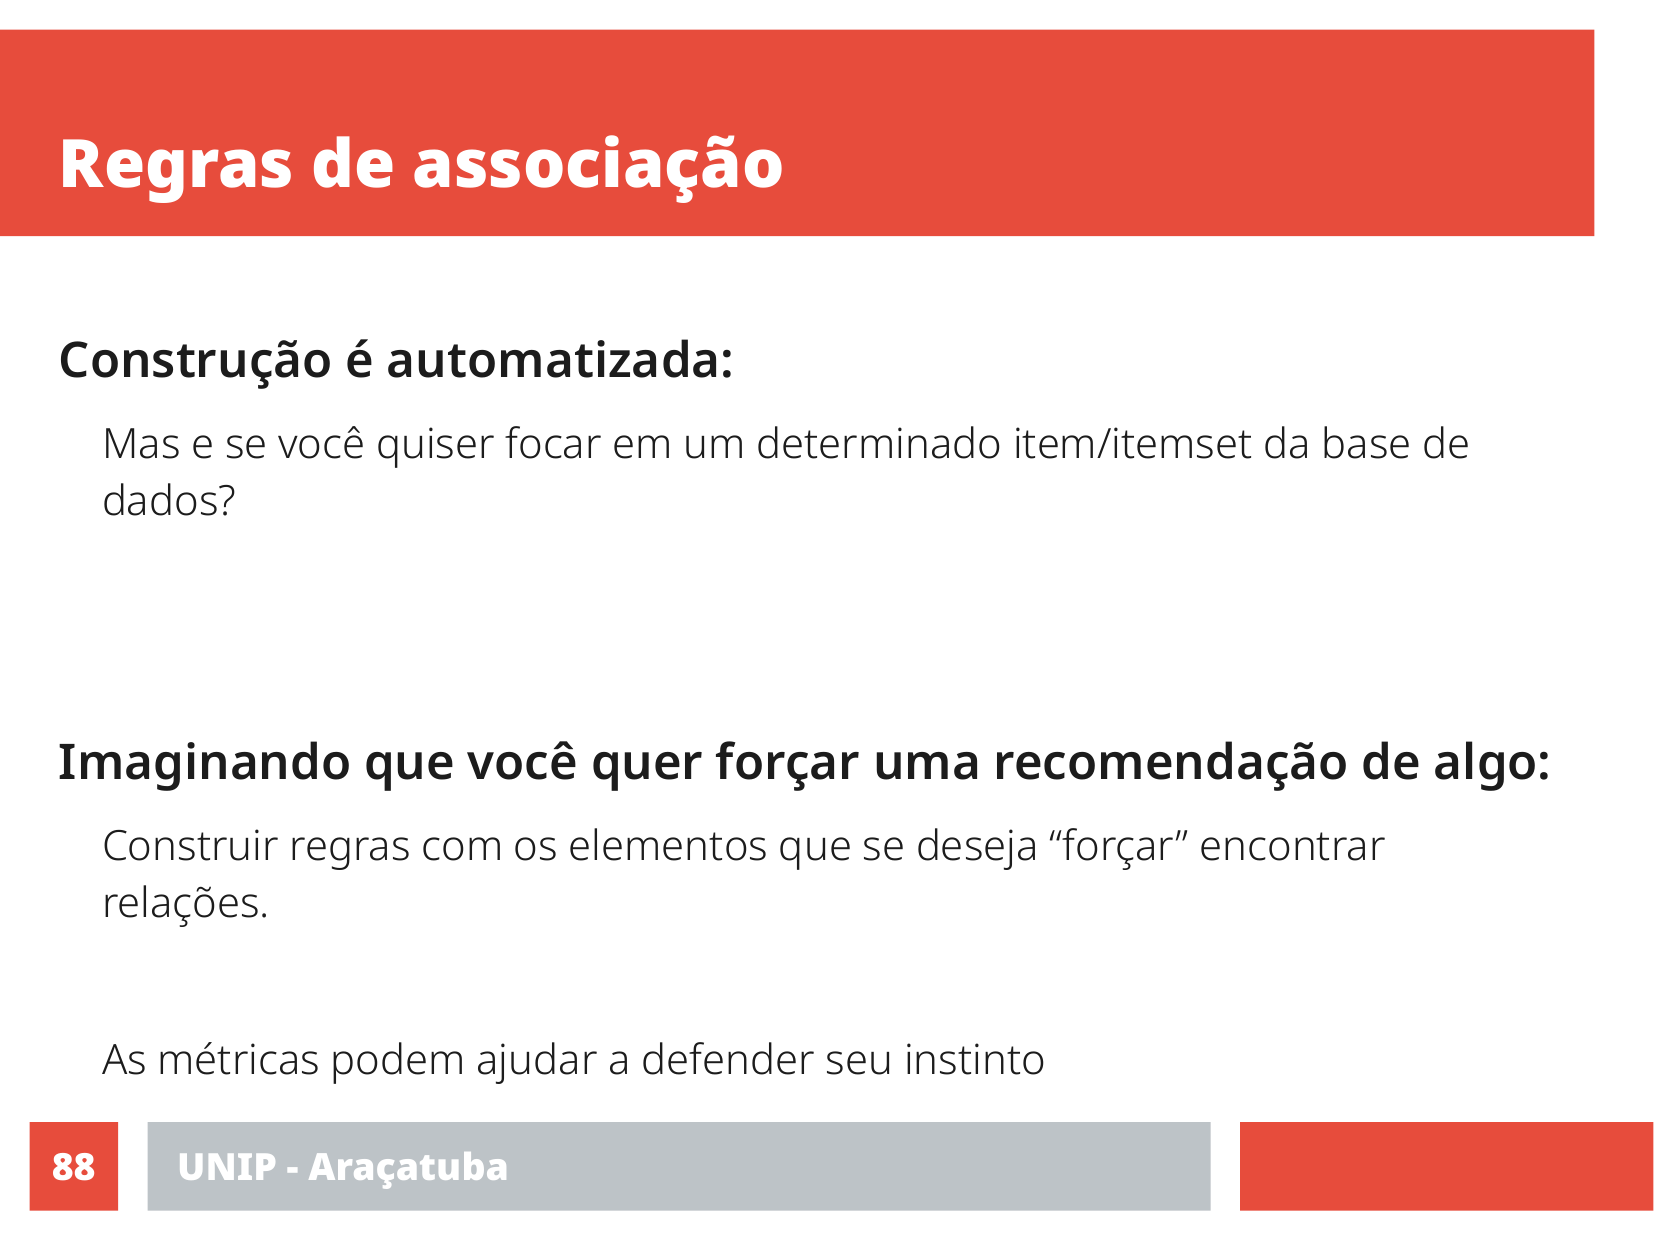

# Regras de associação
Construção é automatizada:
Mas e se você quiser focar em um determinado item/itemset da base de dados?
Imaginando que você quer forçar uma recomendação de algo:
Construir regras com os elementos que se deseja “forçar” encontrar relações.
As métricas podem ajudar a defender seu instinto
88
UNIP - Araçatuba